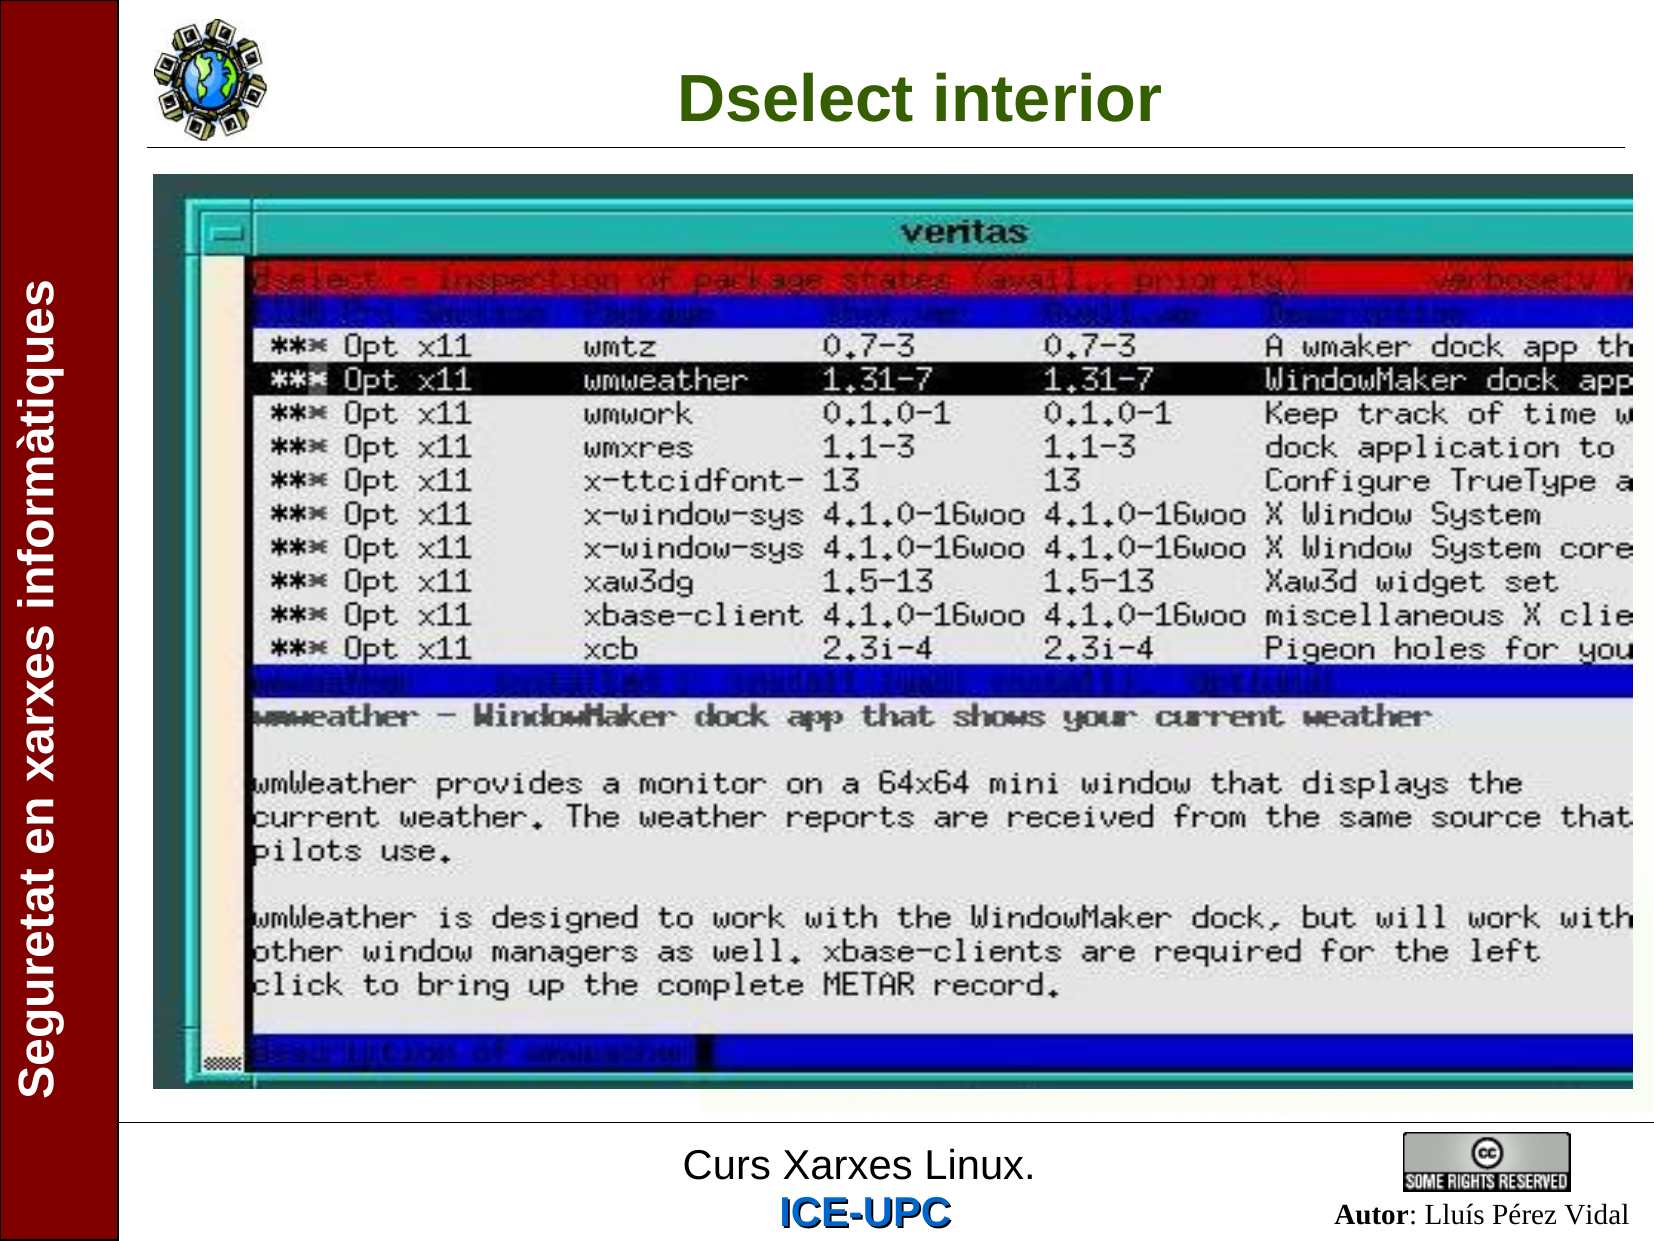

# Dselect interior
 dpkg
dpkg -i
dpkg-reconfigure